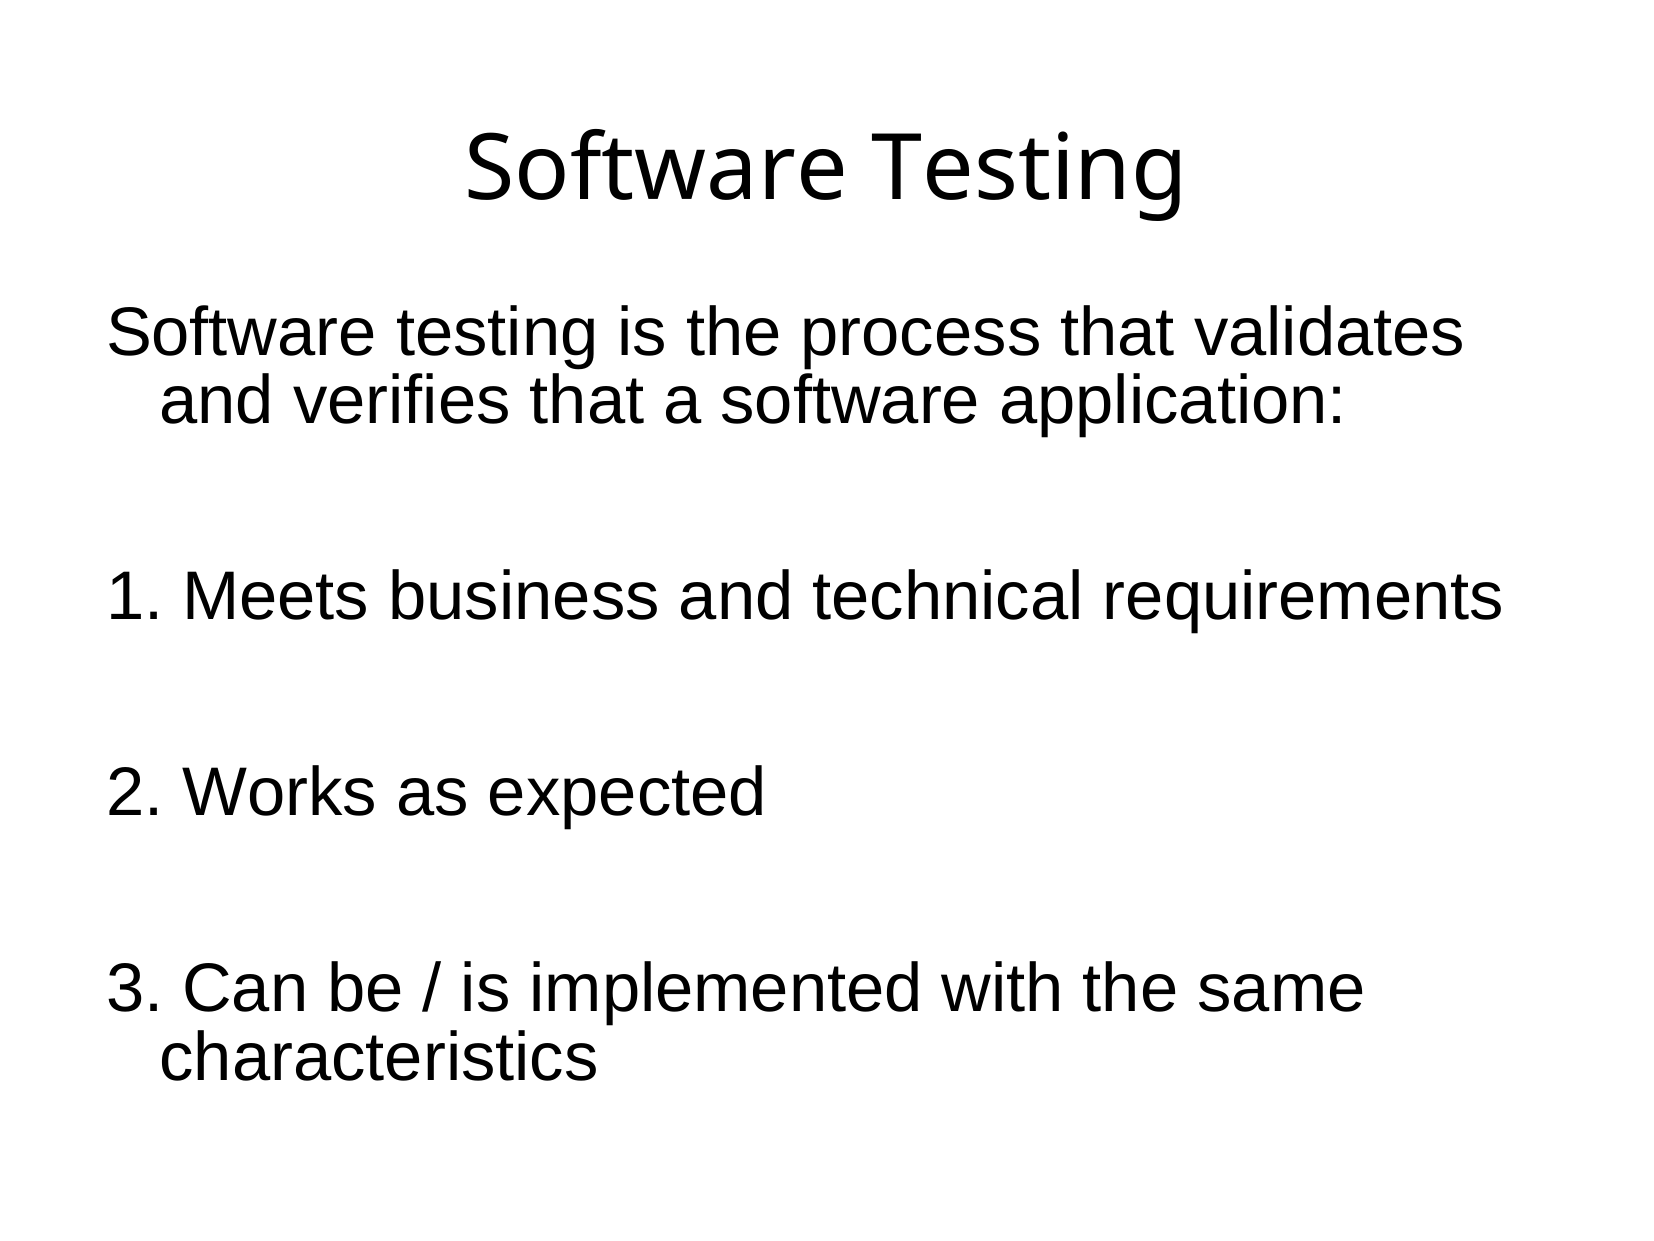

# Software Testing
Software testing is the process that validates and verifies that a software application:
1. Meets business and technical requirements
2. Works as expected
3. Can be / is implemented with the same 	characteristics